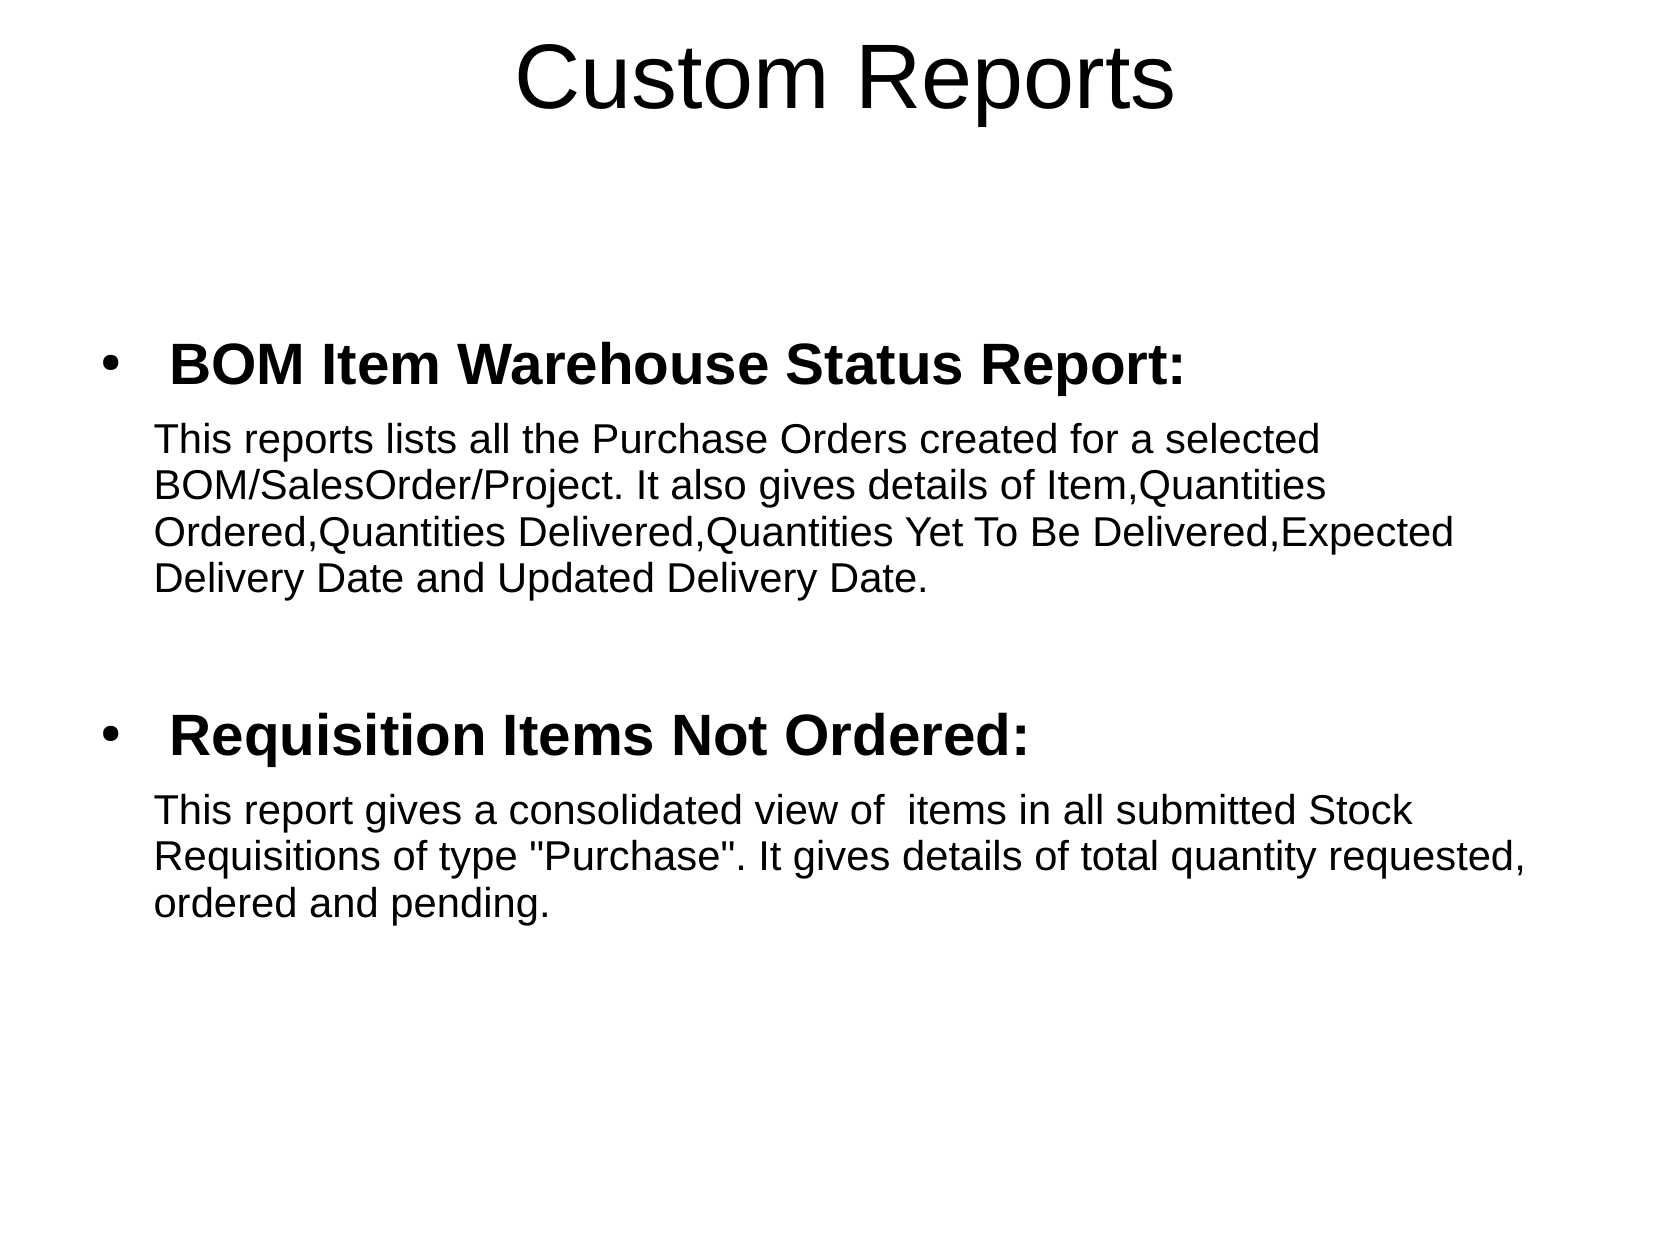

# Custom Reports
 BOM Item Warehouse Status Report:
This reports lists all the Purchase Orders created for a selected BOM/SalesOrder/Project. It also gives details of Item,Quantities Ordered,Quantities Delivered,Quantities Yet To Be Delivered,Expected Delivery Date and Updated Delivery Date.
 Requisition Items Not Ordered:
This report gives a consolidated view of items in all submitted Stock Requisitions of type "Purchase". It gives details of total quantity requested, ordered and pending.